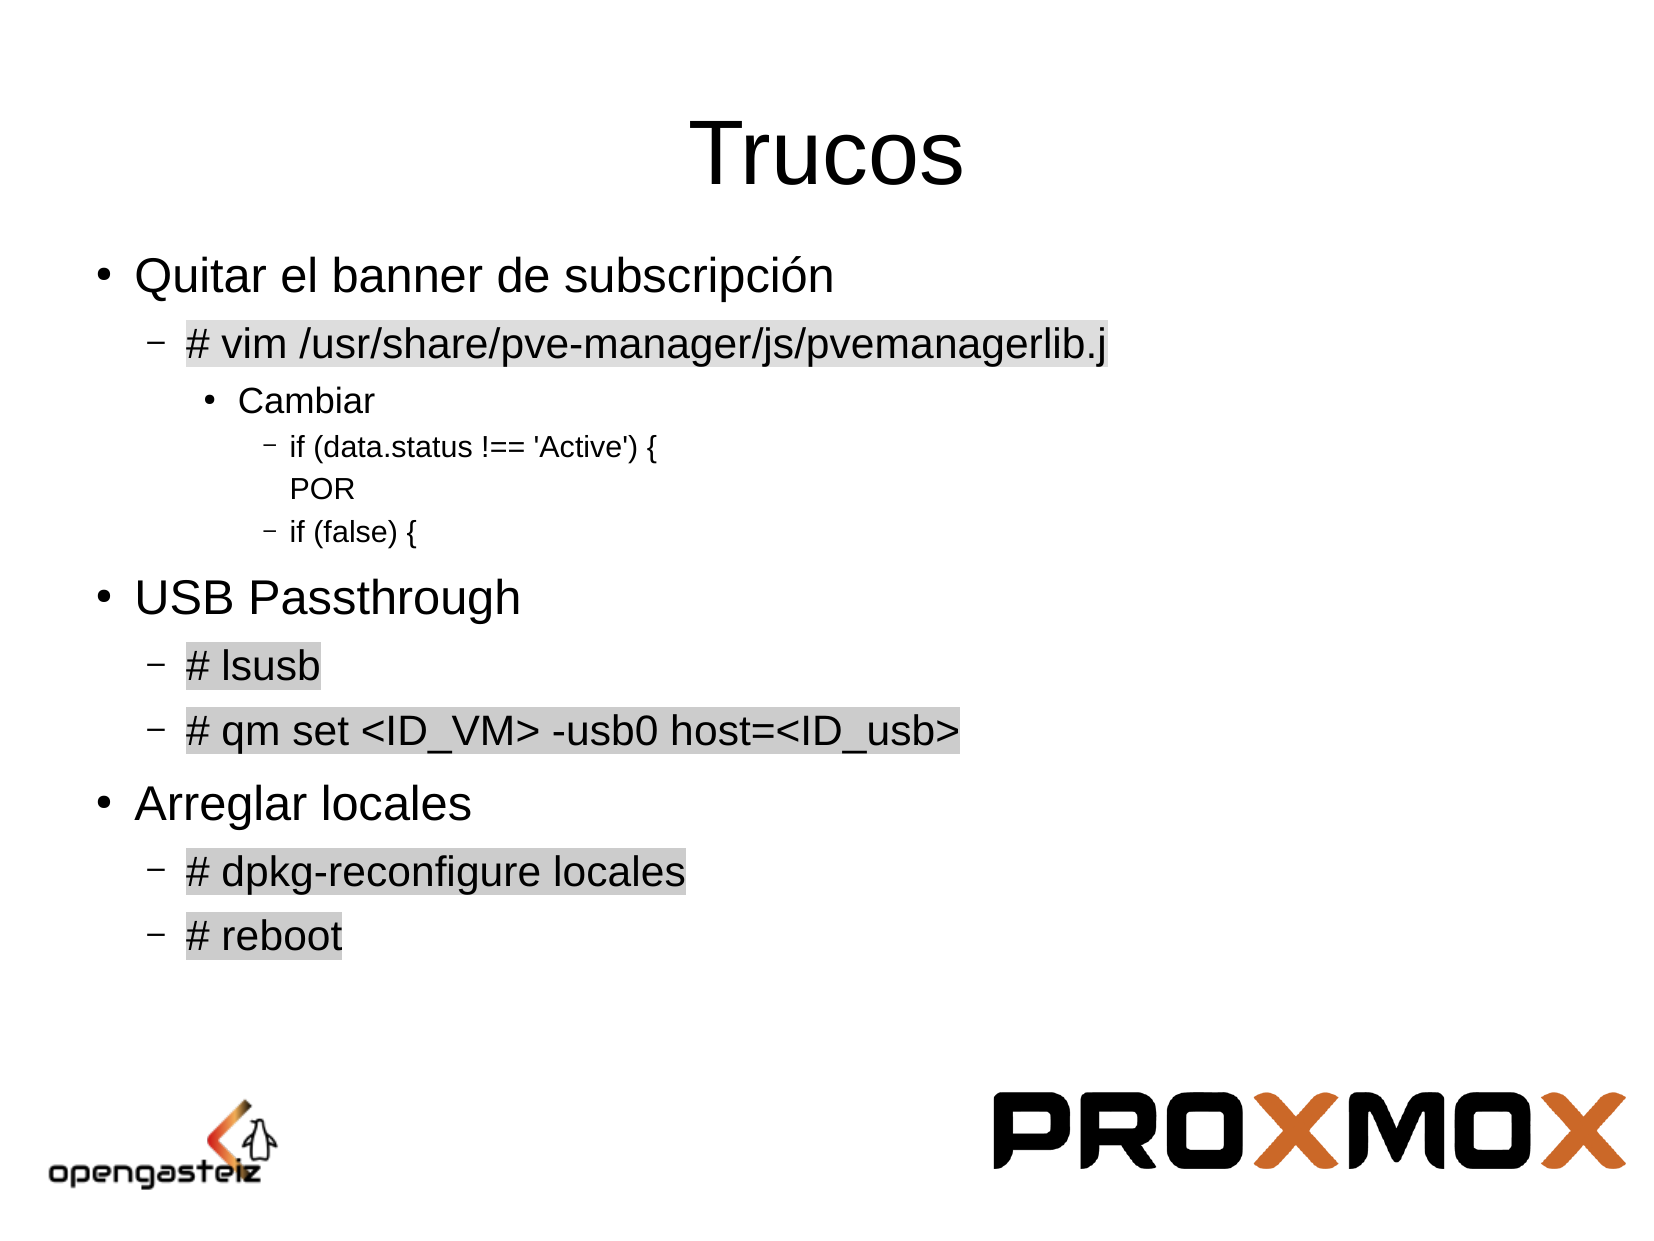

# Trucos
Quitar el banner de subscripción
# vim /usr/share/pve-manager/js/pvemanagerlib.j
Cambiar
if (data.status !== 'Active') {
POR
if (false) {
USB Passthrough
# lsusb
# qm set <ID_VM> -usb0 host=<ID_usb>
Arreglar locales
# dpkg-reconfigure locales
# reboot